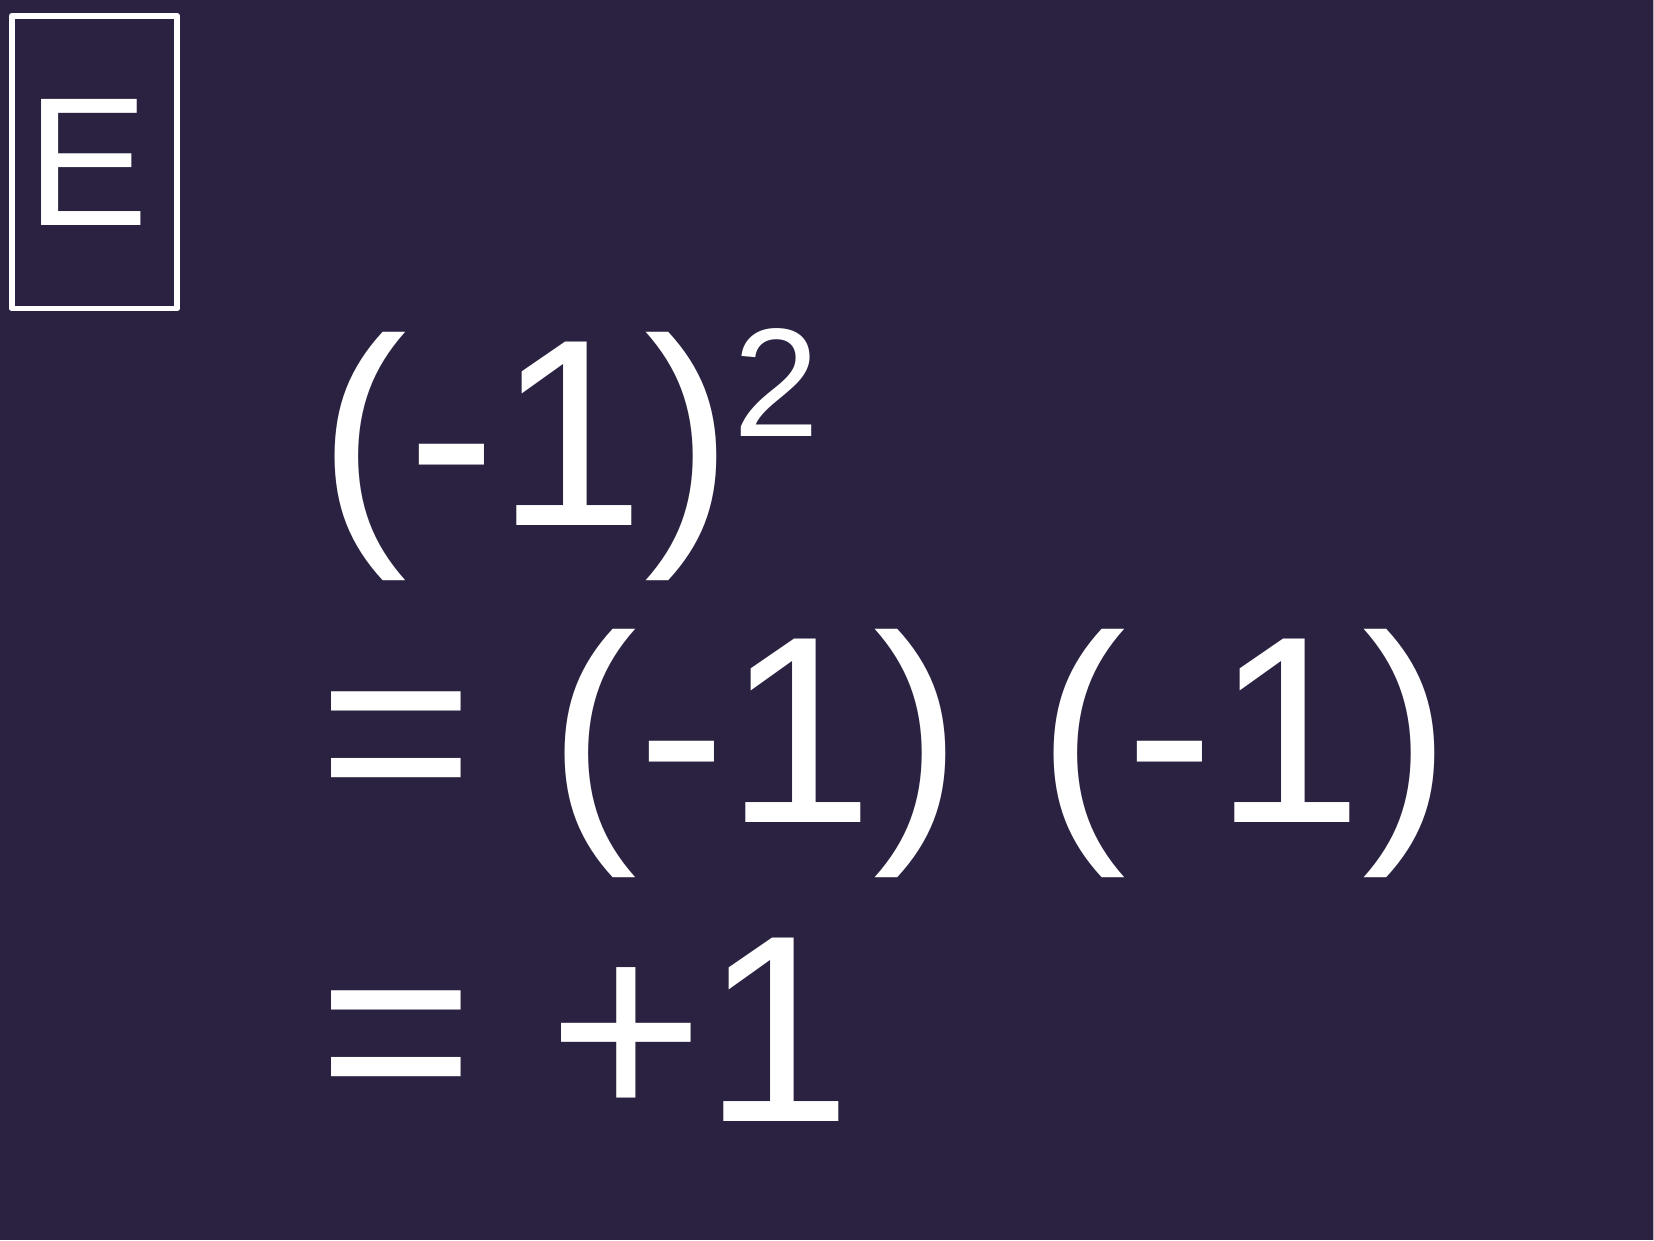

E
# (-1)2 = (-1) (-1) = +1